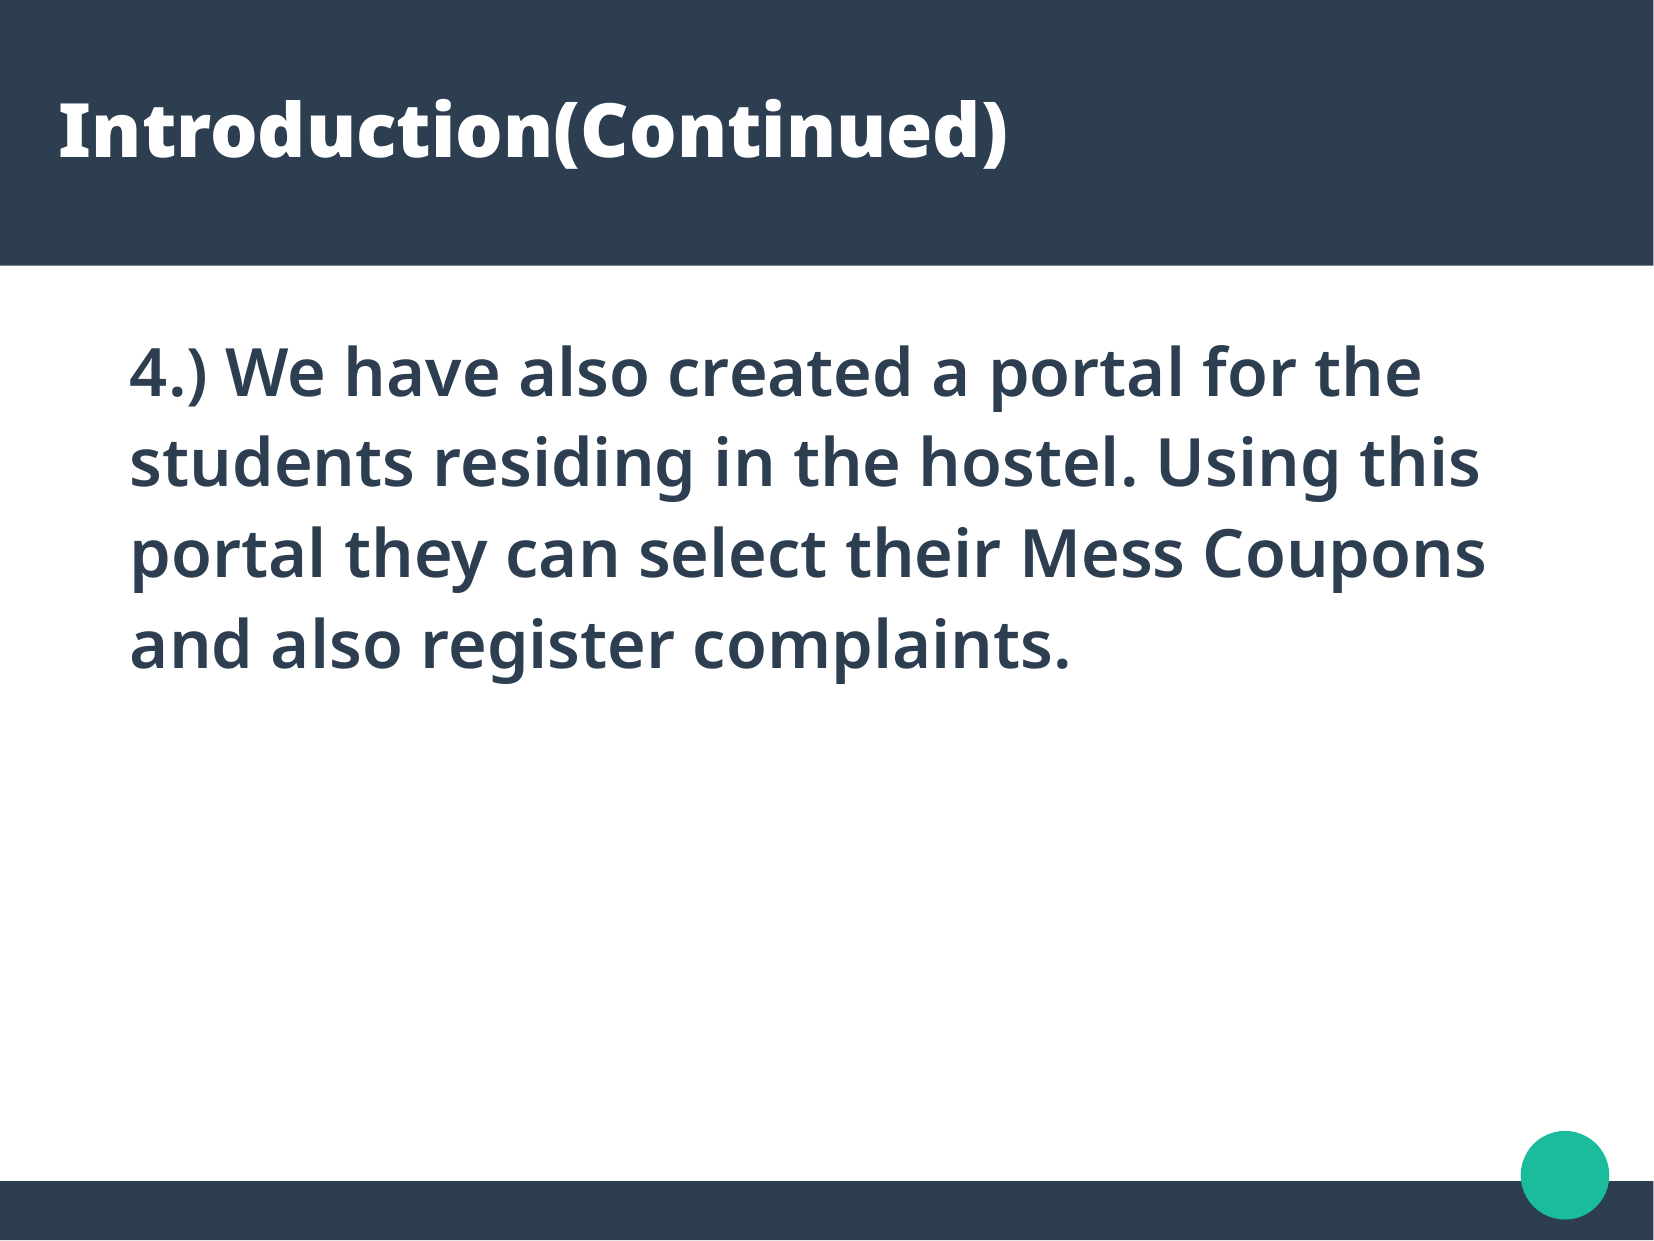

# Introduction(Continued)
4.) We have also created a portal for the students residing in the hostel. Using this portal they can select their Mess Coupons and also register complaints.